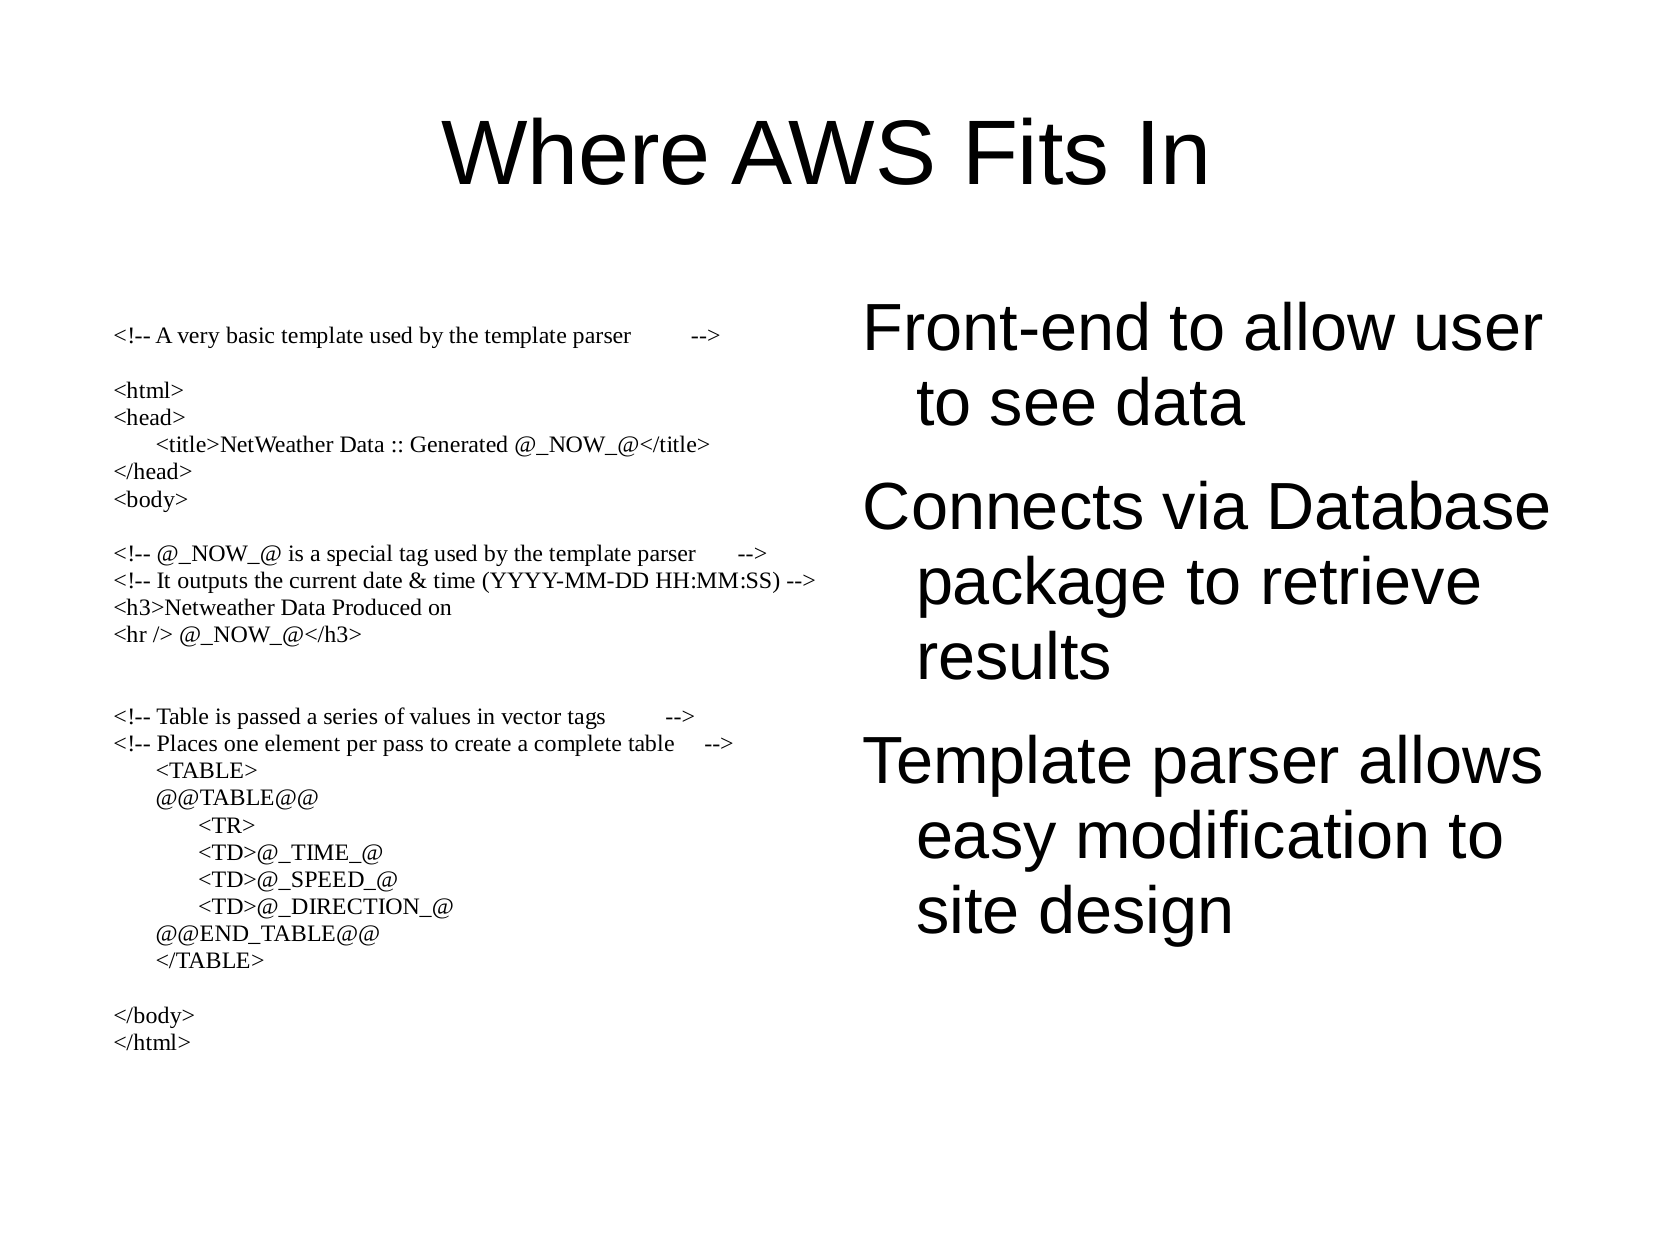

# Where AWS Fits In
Front-end to allow user to see data
Connects via Database package to retrieve results
Template parser allows easy modification to site design